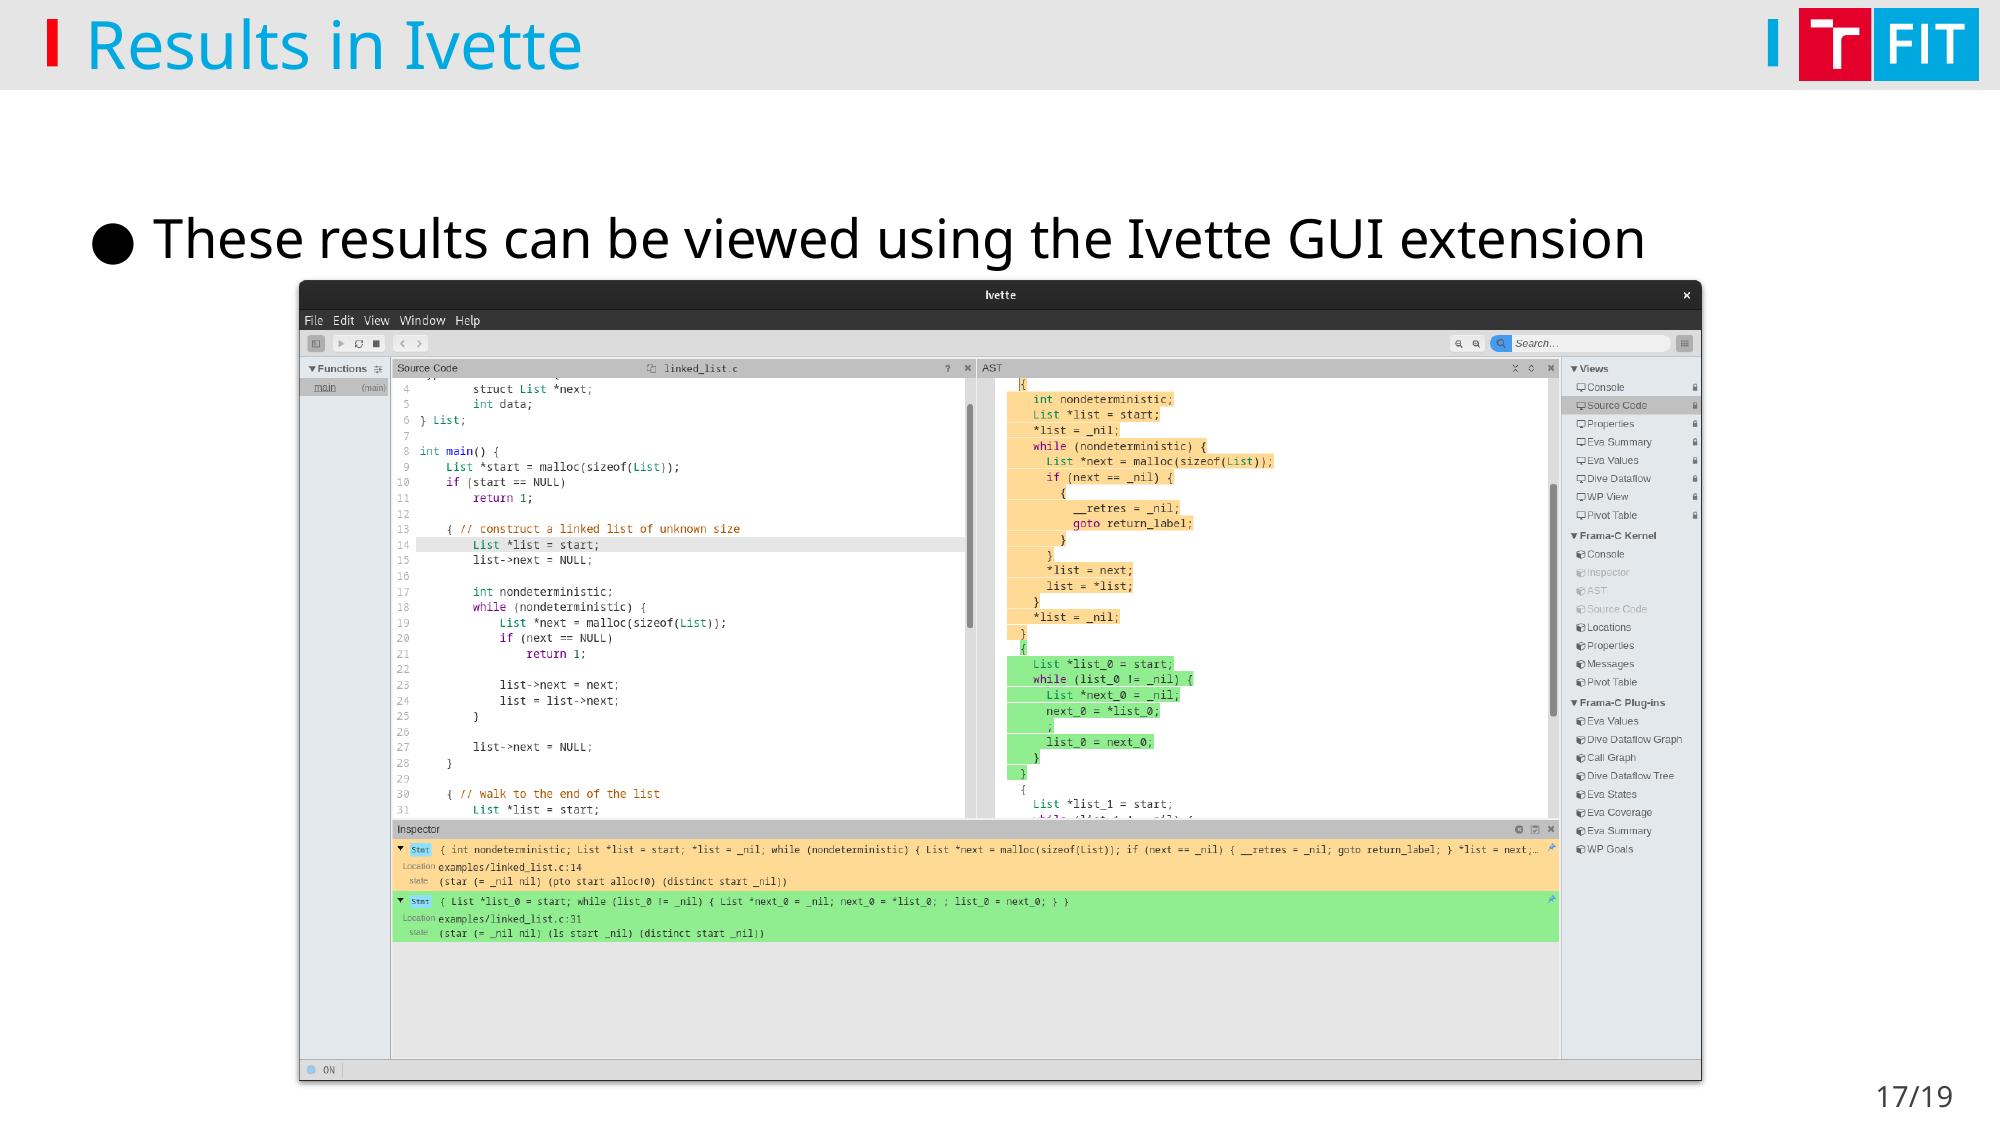

# Results in Ivette
These results can be viewed using the Ivette GUI extension